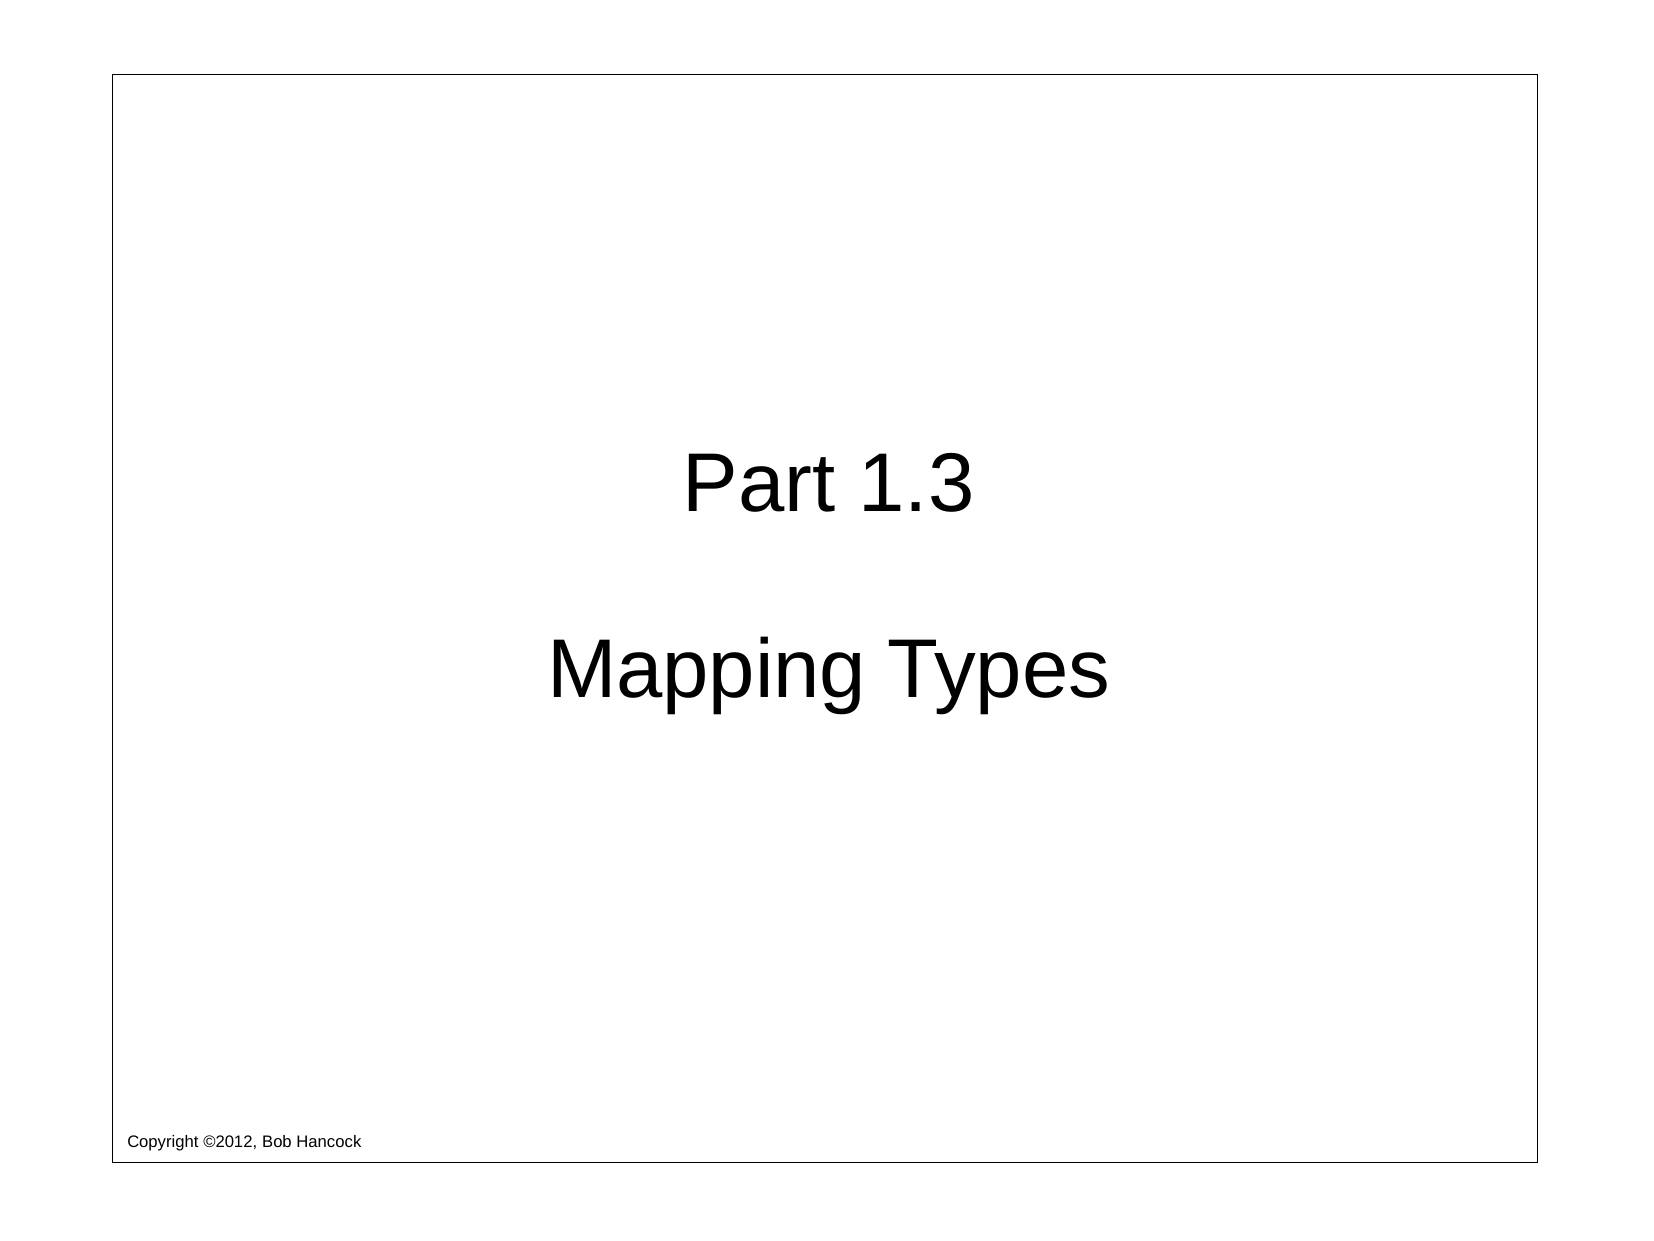

# Part 1.3 Mapping Types
Copyright ©2012, Bob Hancock